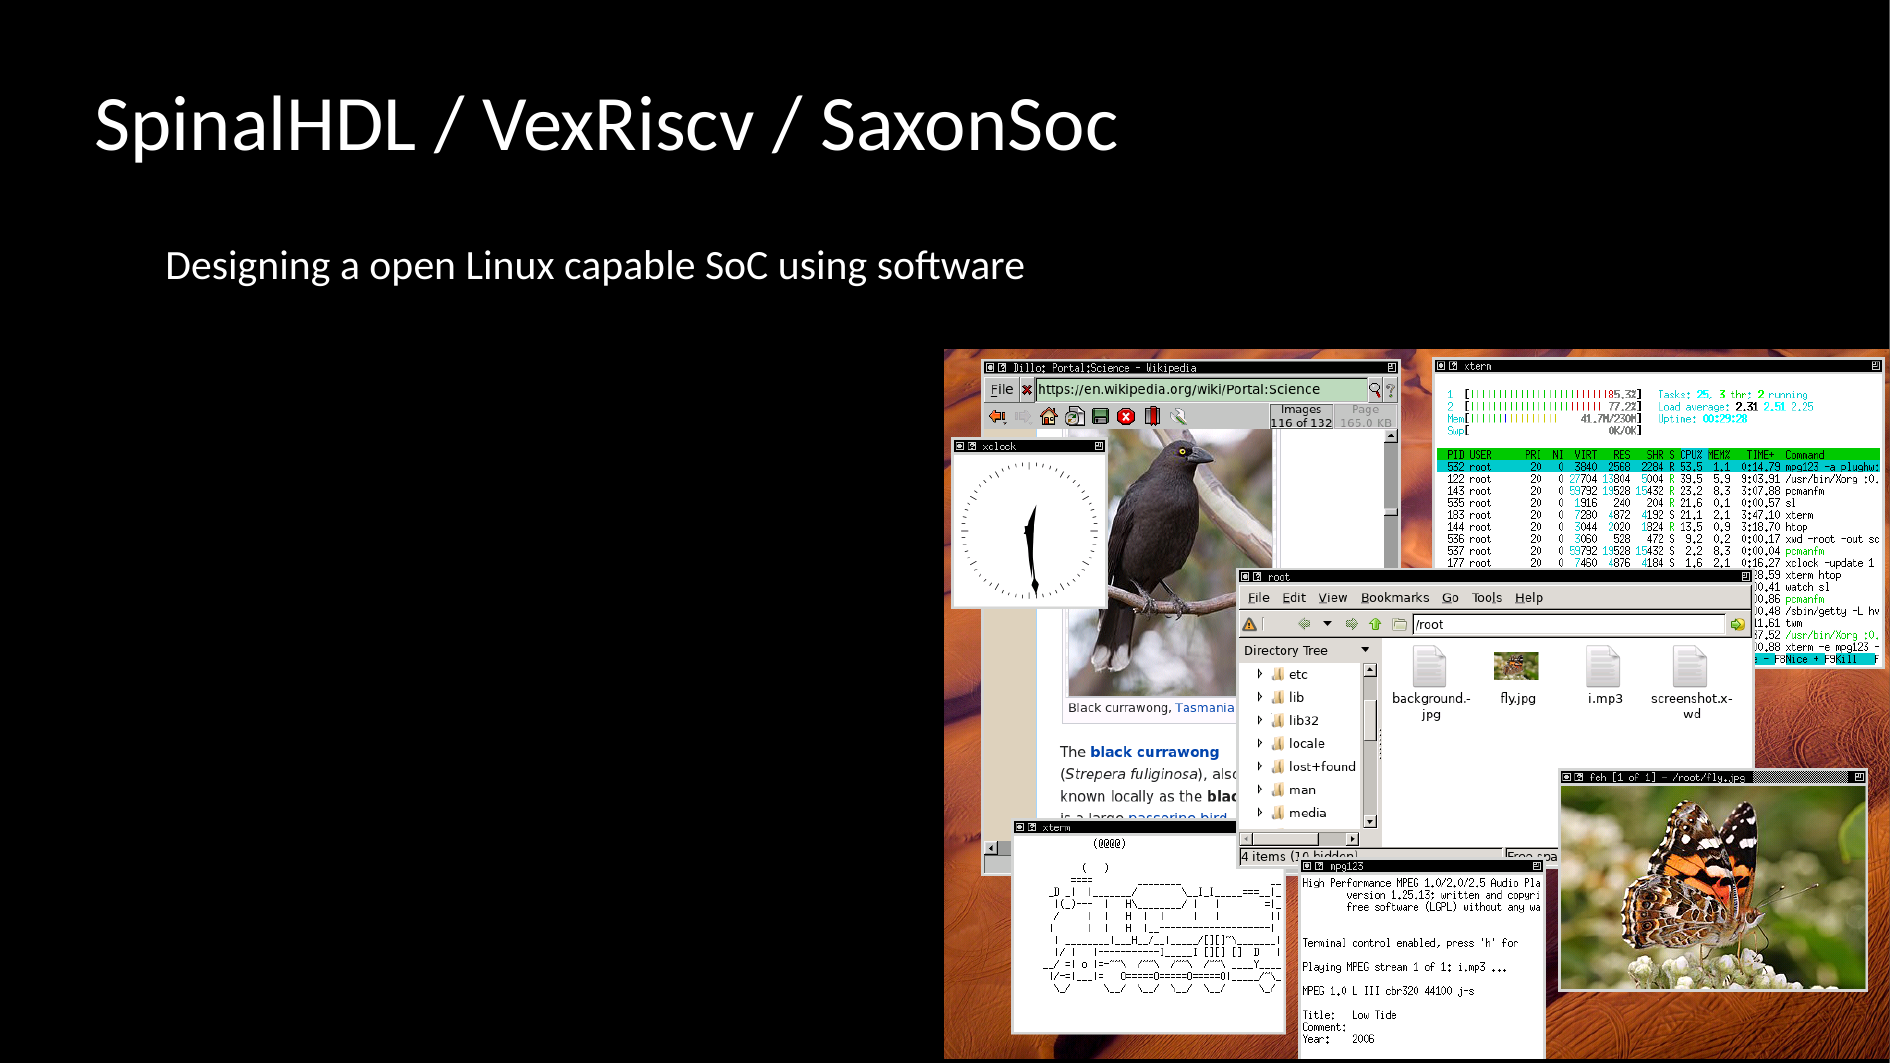

# SpinalHDL / VexRiscv / SaxonSoc
Designing a open Linux capable SoC using software